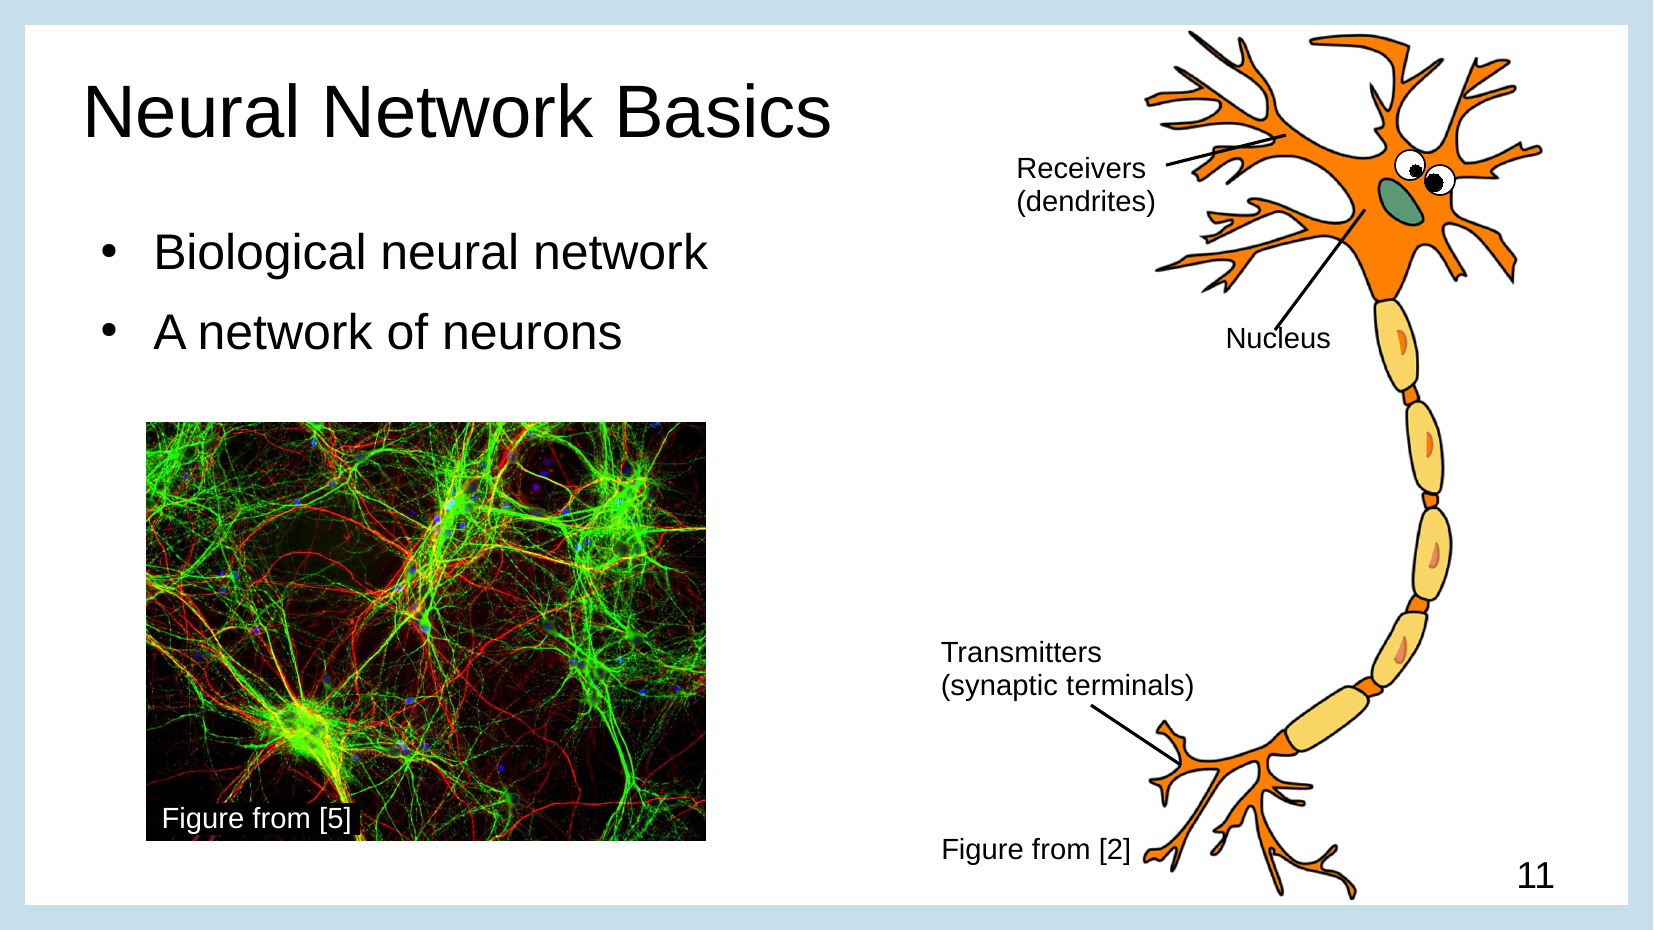

Receivers
(dendrites)
Nucleus
Transmitters
(synaptic terminals)
Figure from [2]
# Neural Network Basics
Biological neural network
A network of neurons
Figure from [5]